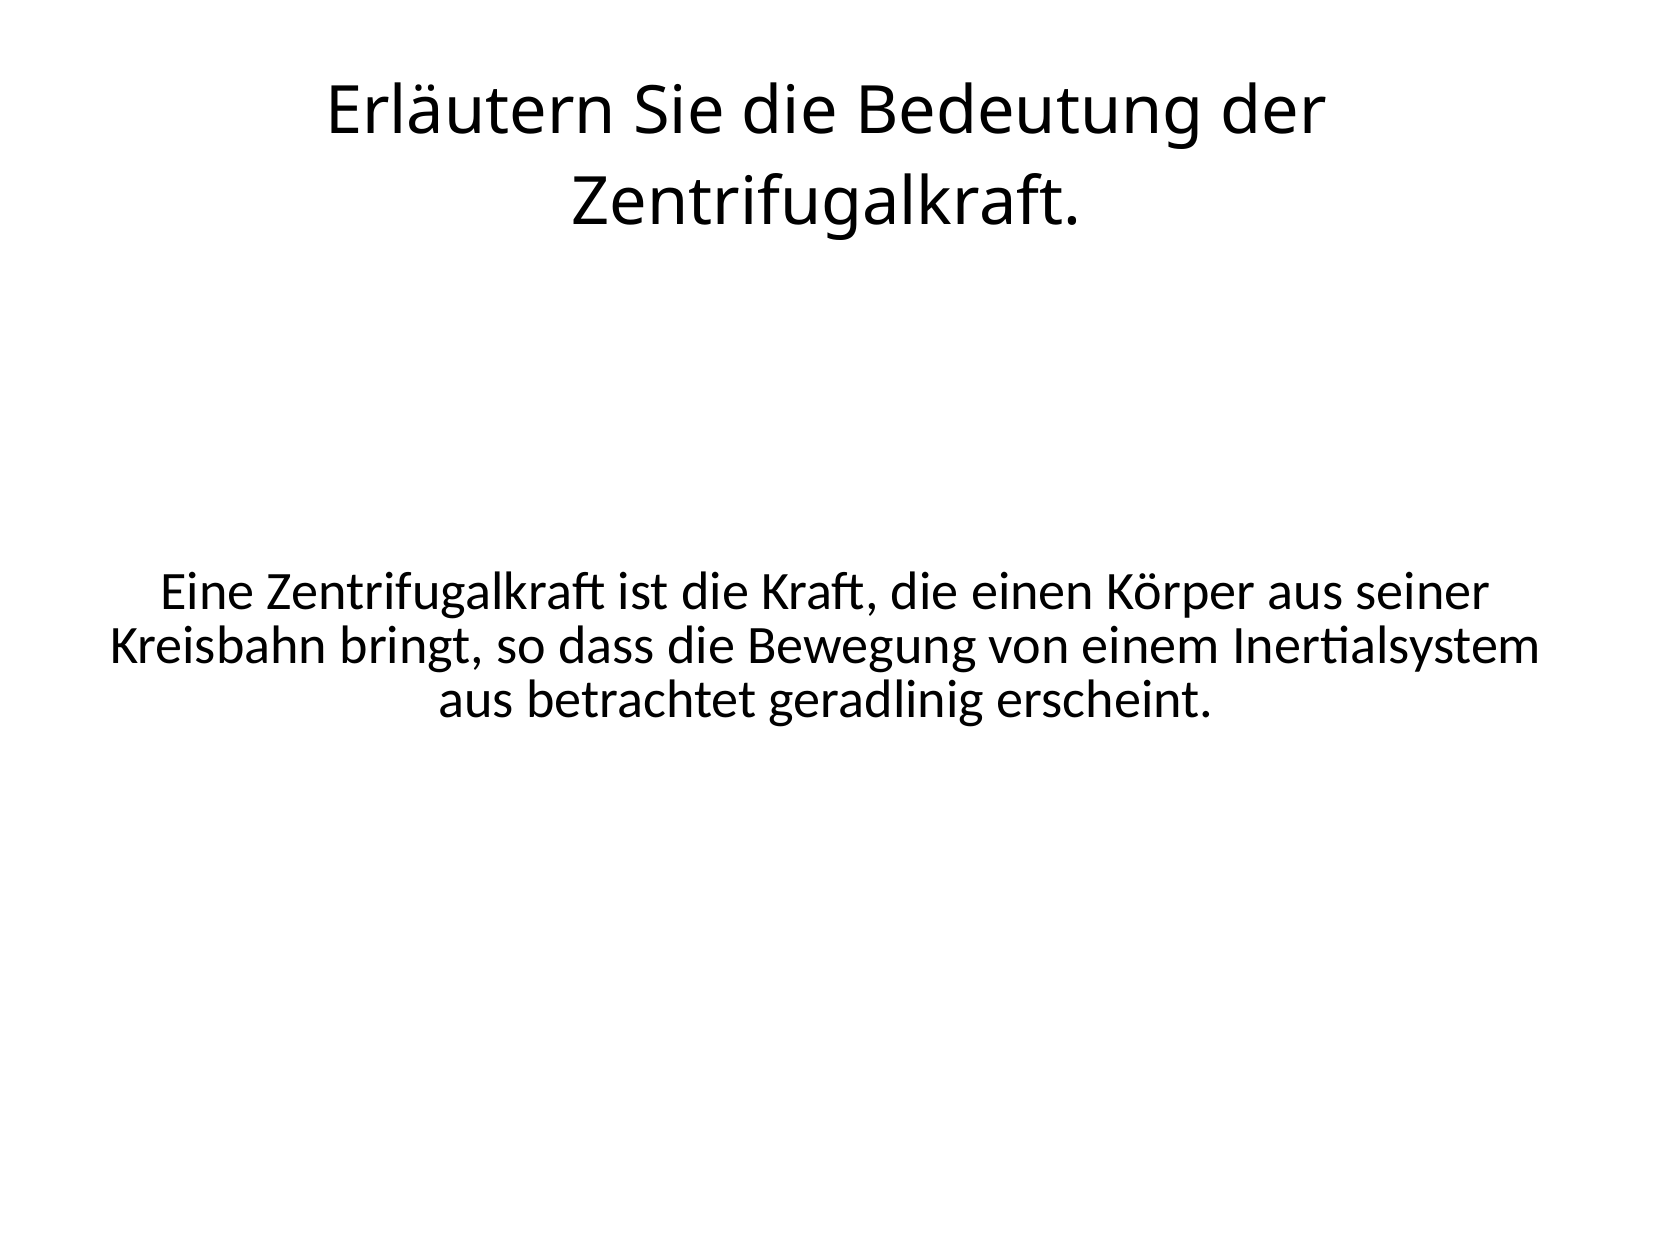

# Erläutern Sie die Bedeutung der Zentrifugalkraft.
Eine Zentrifugalkraft ist die Kraft, die einen Körper aus seiner Kreisbahn bringt, so dass die Bewegung von einem Inertialsystem aus betrachtet geradlinig erscheint.